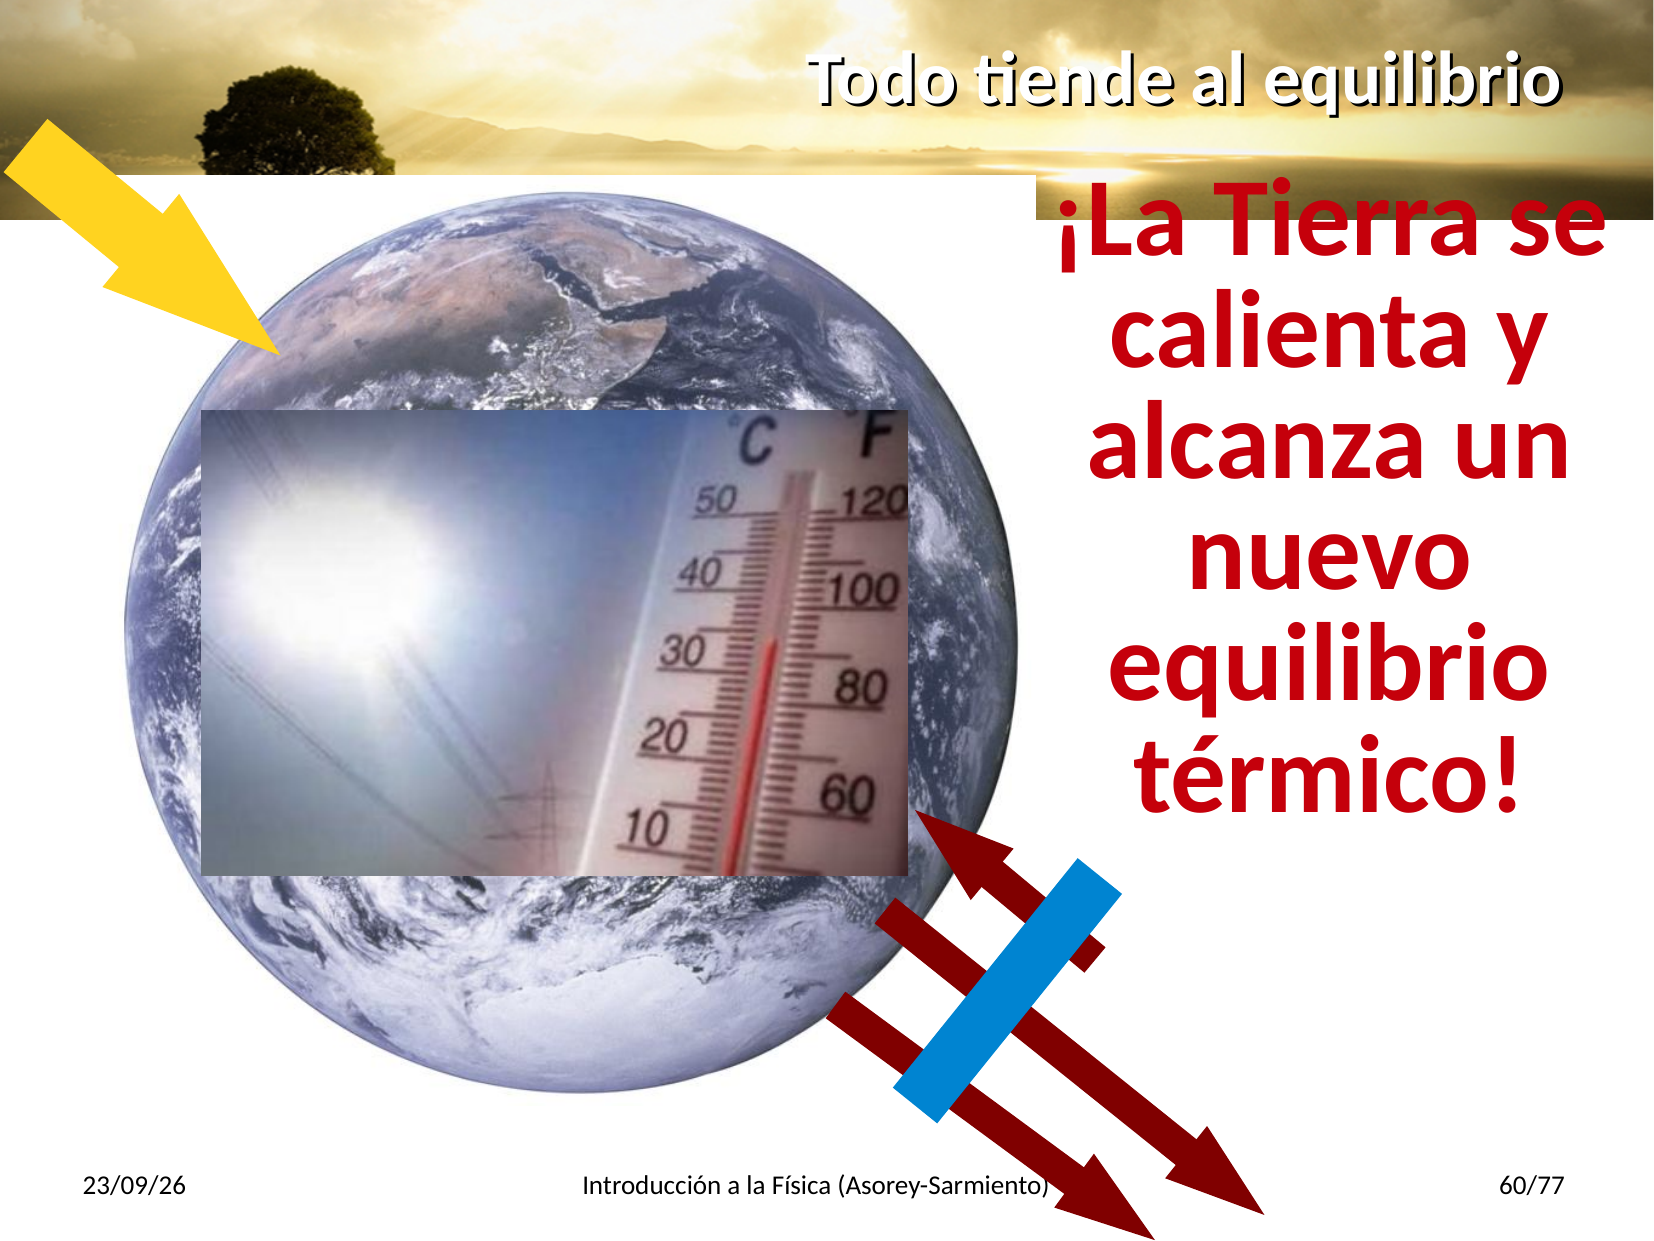

# Todo tiende al equilibrio
¡La Tierra se calienta y alcanza un nuevo equilibrio térmico!
Introducción a la Física (Asorey-Sarmiento)
60